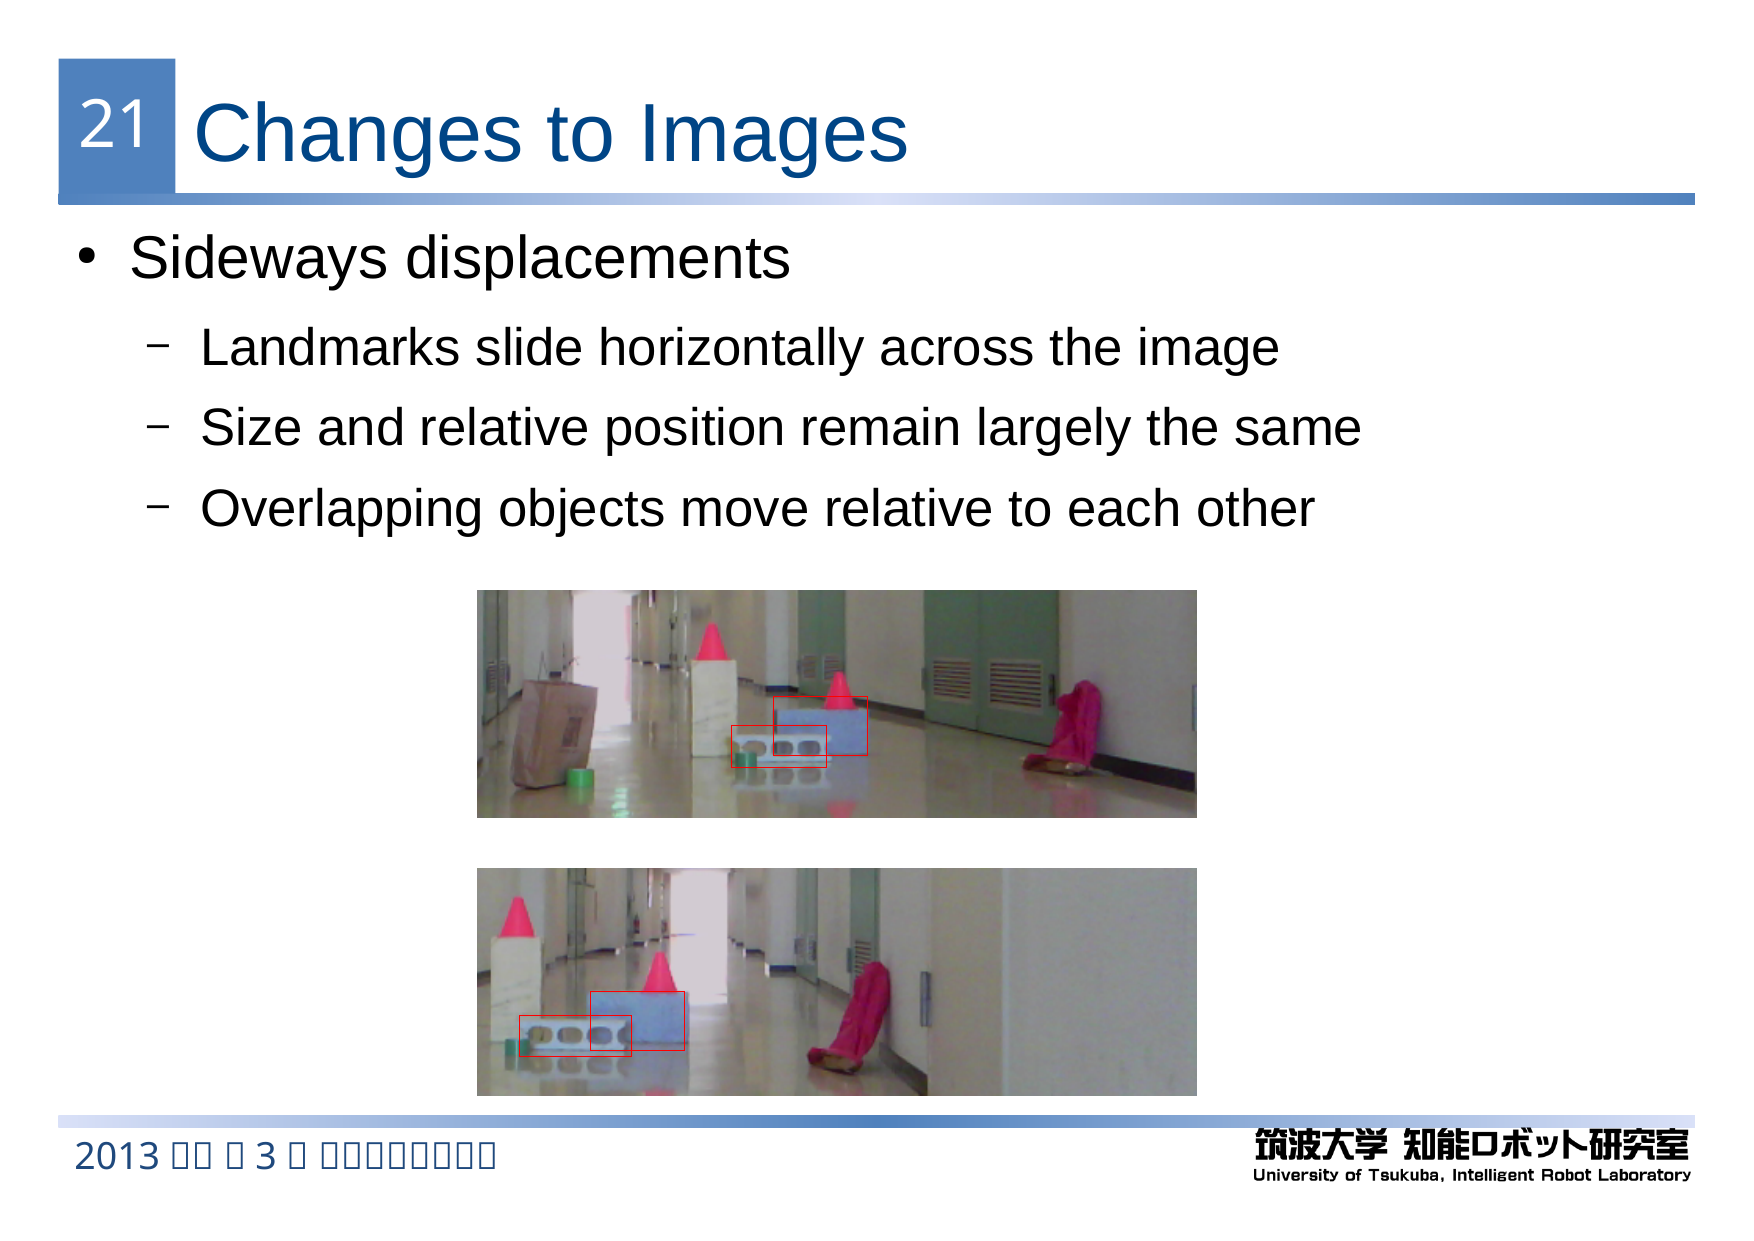

# Changes to Images
Sideways displacements
Landmarks slide horizontally across the image
Size and relative position remain largely the same
Overlapping objects move relative to each other